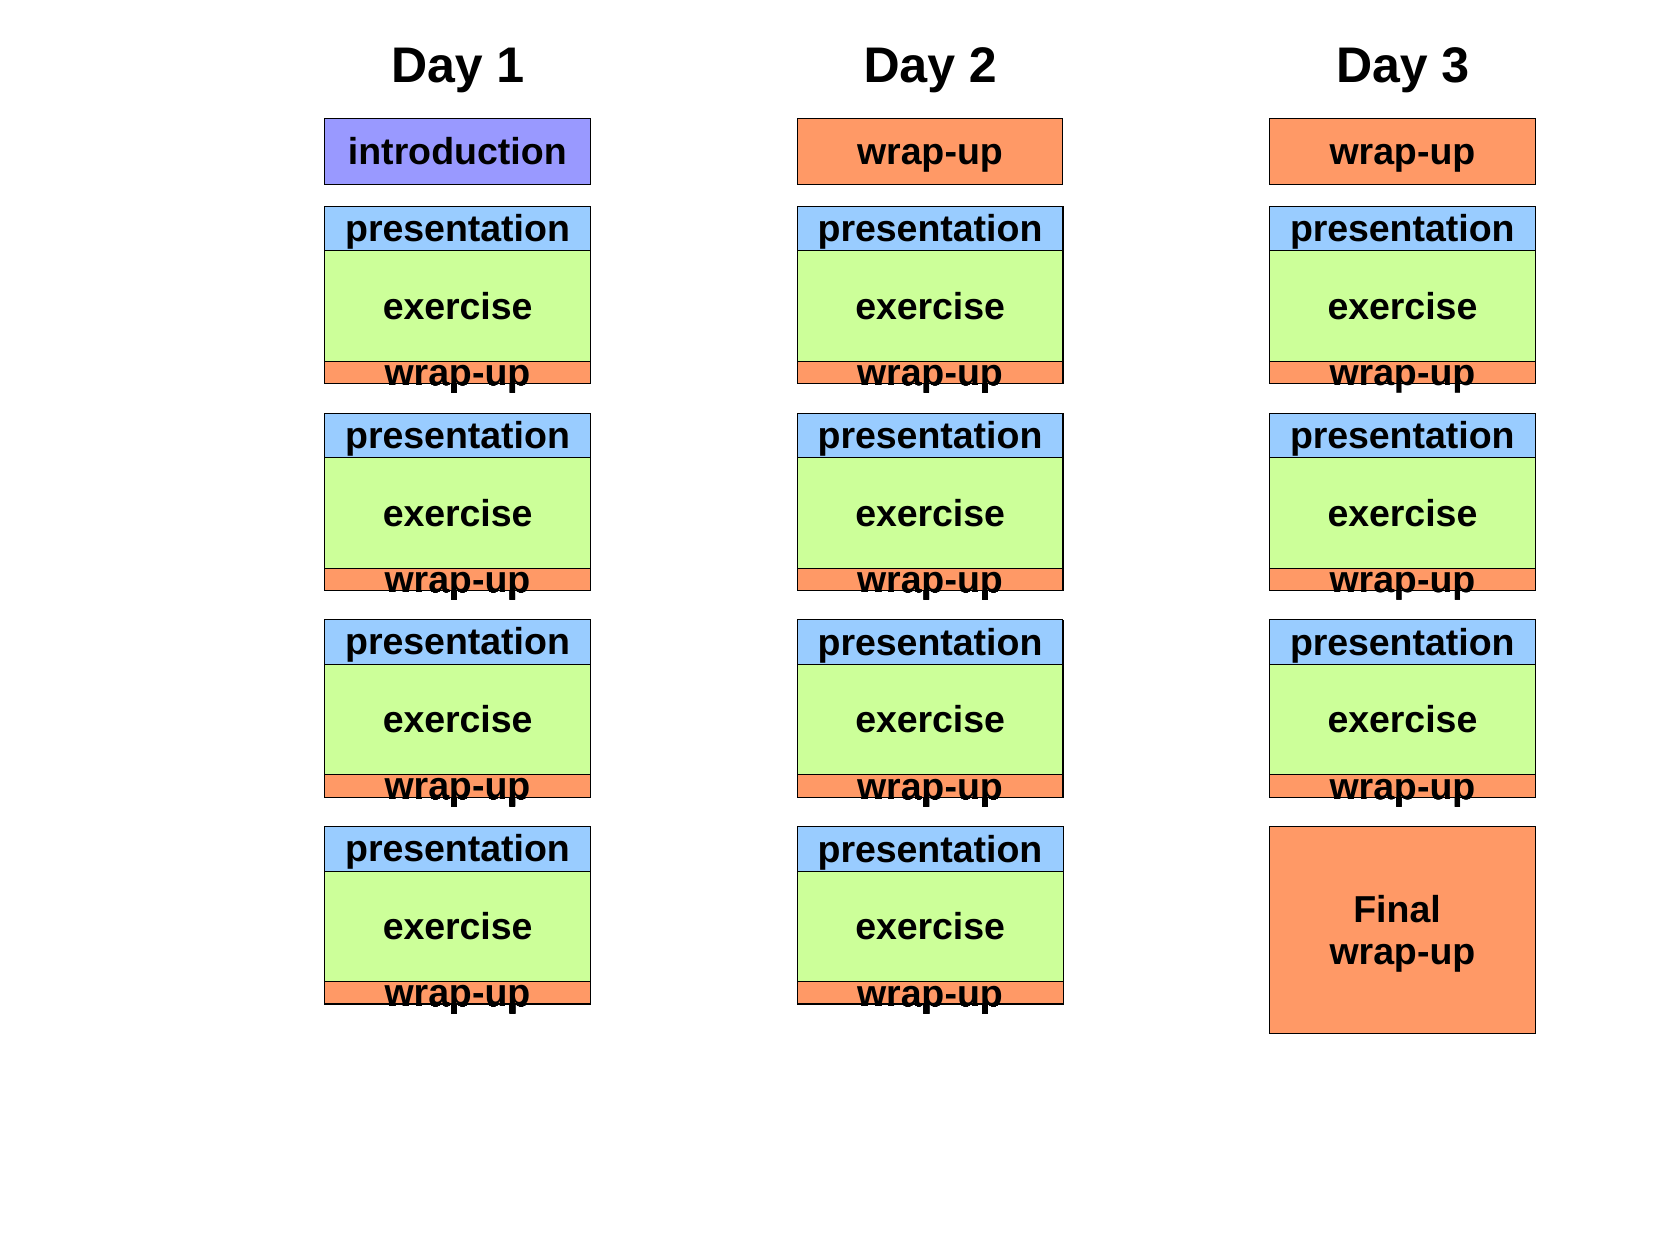

Day 1
Day 2
Day 3
introduction
wrap-up
wrap-up
presentation
presentation
presentation
presentation
presentation
presentation
presentation
presentation
presentation
presentation
presentation
presentation
presentation
presentation
presentation
exercise
exercise
exercise
exercise
exercise
exercise
exercise
exercise
exercise
exercise
exercise
exercise
exercise
exercise
exercise
wrap-up
wrap-up
wrap-up
wrap-up
wrap-up
wrap-up
wrap-up
wrap-up
wrap-up
wrap-up
wrap-up
wrap-up
wrap-up
wrap-up
wrap-up
presentation
presentation
presentation
presentation
presentation
presentation
presentation
presentation
presentation
presentation
presentation
presentation
presentation
presentation
presentation
presentation
presentation
presentation
presentation
presentation
presentation
presentation
presentation
presentation
presentation
presentation
presentation
presentation
presentation
presentation
exercise
exercise
exercise
exercise
exercise
exercise
exercise
exercise
exercise
exercise
exercise
exercise
exercise
exercise
exercise
exercise
exercise
exercise
exercise
exercise
exercise
exercise
exercise
exercise
exercise
exercise
exercise
exercise
exercise
exercise
wrap-up
wrap-up
wrap-up
wrap-up
wrap-up
wrap-up
wrap-up
wrap-up
wrap-up
wrap-up
wrap-up
wrap-up
wrap-up
wrap-up
wrap-up
wrap-up
wrap-up
wrap-up
wrap-up
wrap-up
wrap-up
wrap-up
wrap-up
wrap-up
wrap-up
wrap-up
wrap-up
wrap-up
wrap-up
wrap-up
presentation
presentation
presentation
presentation
presentation
presentation
presentation
presentation
presentation
presentation
presentation
presentation
presentation
presentation
presentation
presentation
presentation
presentation
presentation
presentation
presentation
presentation
presentation
presentation
presentation
presentation
presentation
presentation
presentation
presentation
presentation
presentation
presentation
presentation
presentation
presentation
presentation
presentation
presentation
presentation
presentation
presentation
presentation
presentation
presentation
presentation
presentation
presentation
presentation
presentation
presentation
presentation
presentation
presentation
presentation
presentation
presentation
presentation
presentation
presentation
exercise
exercise
exercise
exercise
exercise
exercise
exercise
exercise
exercise
exercise
exercise
exercise
exercise
exercise
exercise
exercise
exercise
exercise
exercise
exercise
exercise
exercise
exercise
exercise
exercise
exercise
exercise
exercise
exercise
exercise
exercise
exercise
exercise
exercise
exercise
exercise
exercise
exercise
exercise
exercise
exercise
exercise
exercise
exercise
exercise
exercise
exercise
exercise
exercise
exercise
exercise
exercise
exercise
exercise
exercise
exercise
exercise
exercise
exercise
exercise
wrap-up
wrap-up
wrap-up
wrap-up
wrap-up
wrap-up
wrap-up
wrap-up
wrap-up
wrap-up
wrap-up
wrap-up
wrap-up
wrap-up
wrap-up
wrap-up
wrap-up
wrap-up
wrap-up
wrap-up
wrap-up
wrap-up
wrap-up
wrap-up
wrap-up
wrap-up
wrap-up
wrap-up
wrap-up
wrap-up
wrap-up
wrap-up
wrap-up
wrap-up
wrap-up
wrap-up
wrap-up
wrap-up
wrap-up
wrap-up
wrap-up
wrap-up
wrap-up
wrap-up
wrap-up
wrap-up
wrap-up
wrap-up
wrap-up
wrap-up
wrap-up
wrap-up
wrap-up
wrap-up
wrap-up
wrap-up
wrap-up
wrap-up
wrap-up
wrap-up
presentation
presentation
presentation
presentation
presentation
presentation
presentation
presentation
presentation
presentation
presentation
presentation
Final
wrap-up
presentation
presentation
presentation
presentation
presentation
presentation
presentation
presentation
presentation
presentation
presentation
presentation
presentation
presentation
presentation
presentation
presentation
presentation
presentation
presentation
presentation
presentation
presentation
presentation
presentation
presentation
presentation
presentation
presentation
presentation
presentation
presentation
presentation
presentation
presentation
presentation
presentation
presentation
presentation
presentation
presentation
presentation
presentation
presentation
exercise
exercise
exercise
exercise
exercise
exercise
exercise
exercise
exercise
exercise
exercise
exercise
exercise
exercise
exercise
exercise
exercise
exercise
exercise
exercise
exercise
exercise
exercise
exercise
exercise
exercise
exercise
exercise
exercise
exercise
exercise
exercise
exercise
exercise
exercise
exercise
exercise
exercise
exercise
exercise
exercise
exercise
exercise
exercise
exercise
exercise
exercise
exercise
exercise
exercise
exercise
exercise
exercise
exercise
exercise
exercise
wrap-up
wrap-up
wrap-up
wrap-up
wrap-up
wrap-up
wrap-up
wrap-up
wrap-up
wrap-up
wrap-up
wrap-up
wrap-up
wrap-up
wrap-up
wrap-up
wrap-up
wrap-up
wrap-up
wrap-up
wrap-up
wrap-up
wrap-up
wrap-up
wrap-up
wrap-up
wrap-up
wrap-up
wrap-up
wrap-up
wrap-up
wrap-up
wrap-up
wrap-up
wrap-up
wrap-up
wrap-up
wrap-up
wrap-up
wrap-up
wrap-up
wrap-up
wrap-up
wrap-up
wrap-up
wrap-up
wrap-up
wrap-up
wrap-up
wrap-up
wrap-up
wrap-up
wrap-up
wrap-up
wrap-up
wrap-up